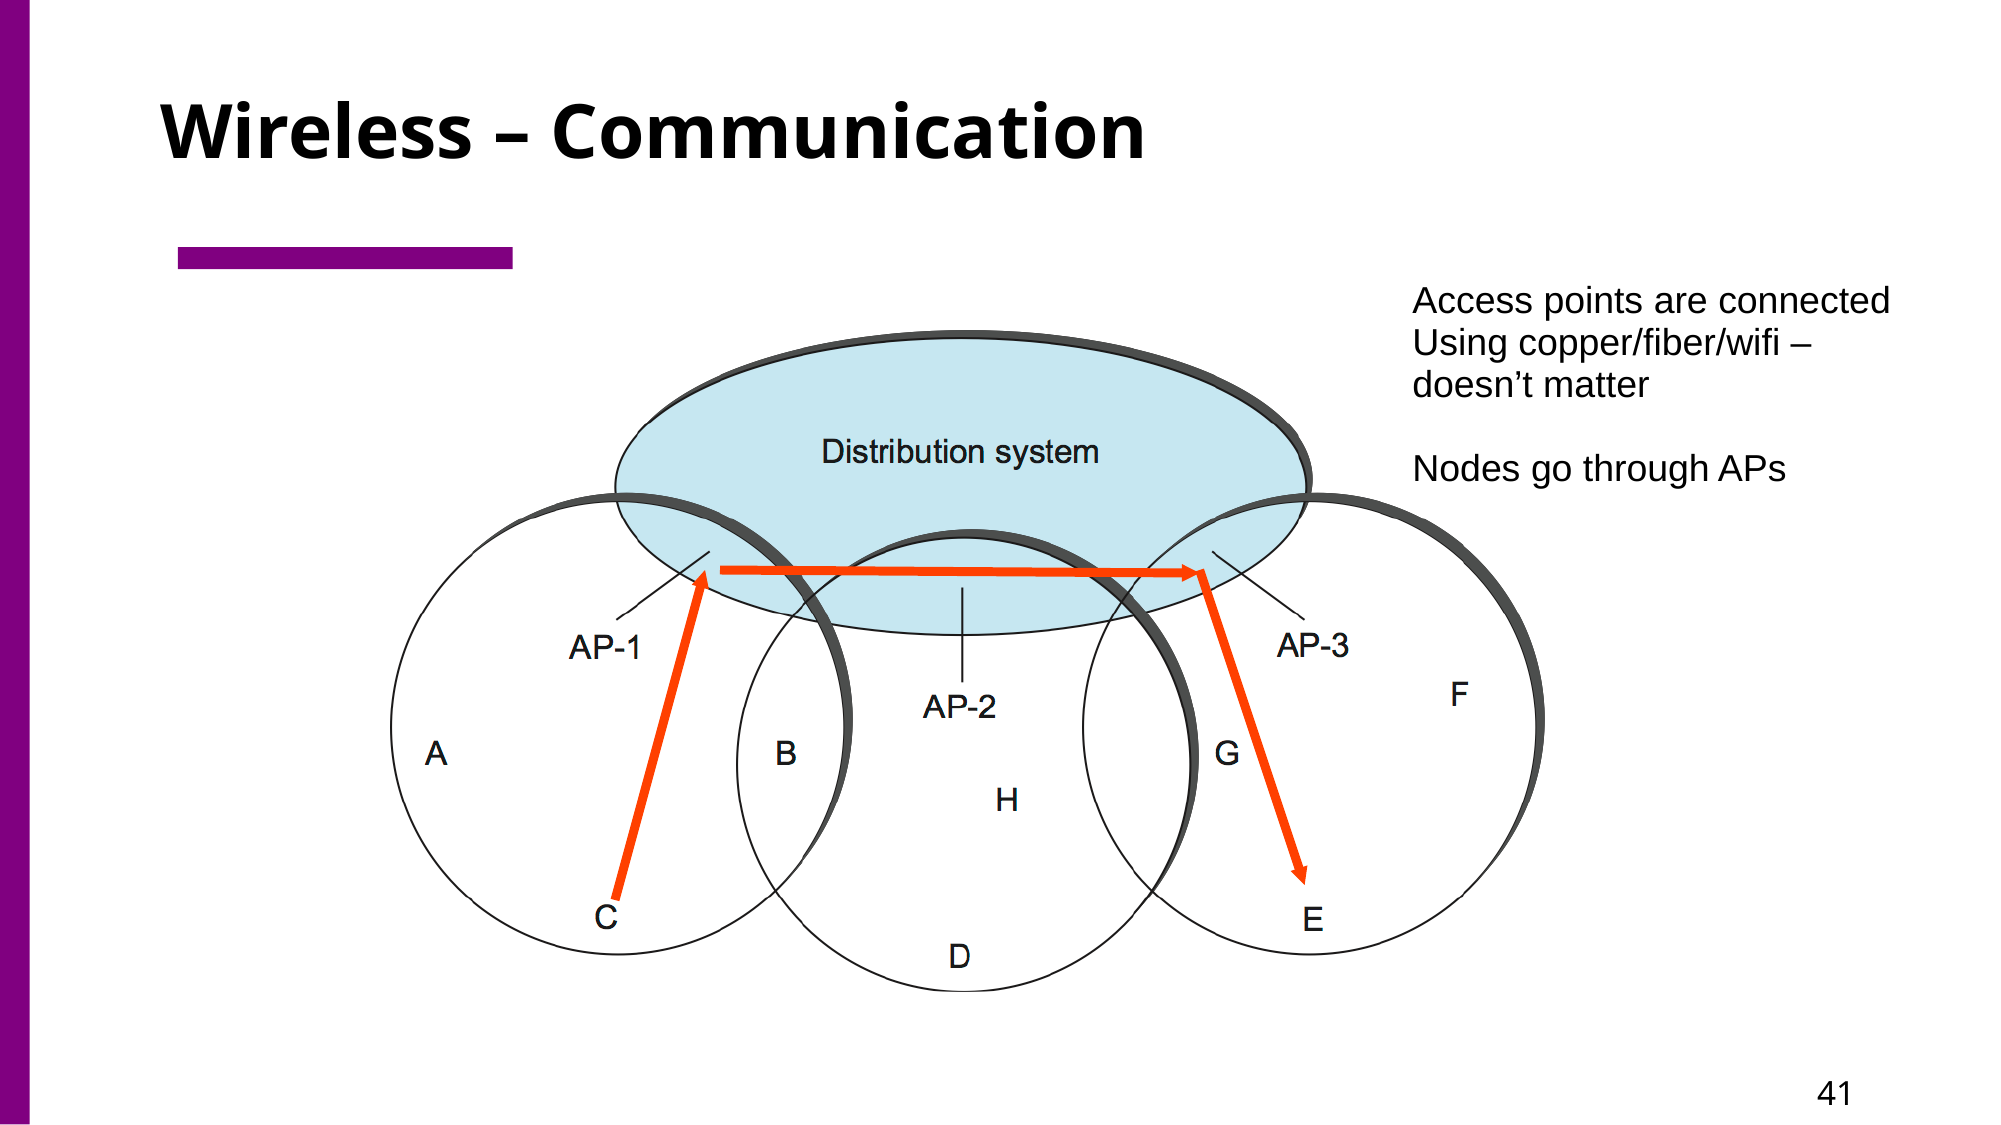

# Wireless – Communication
Access points are connected
Using copper/fiber/wifi –
doesn’t matter
Nodes go through APs